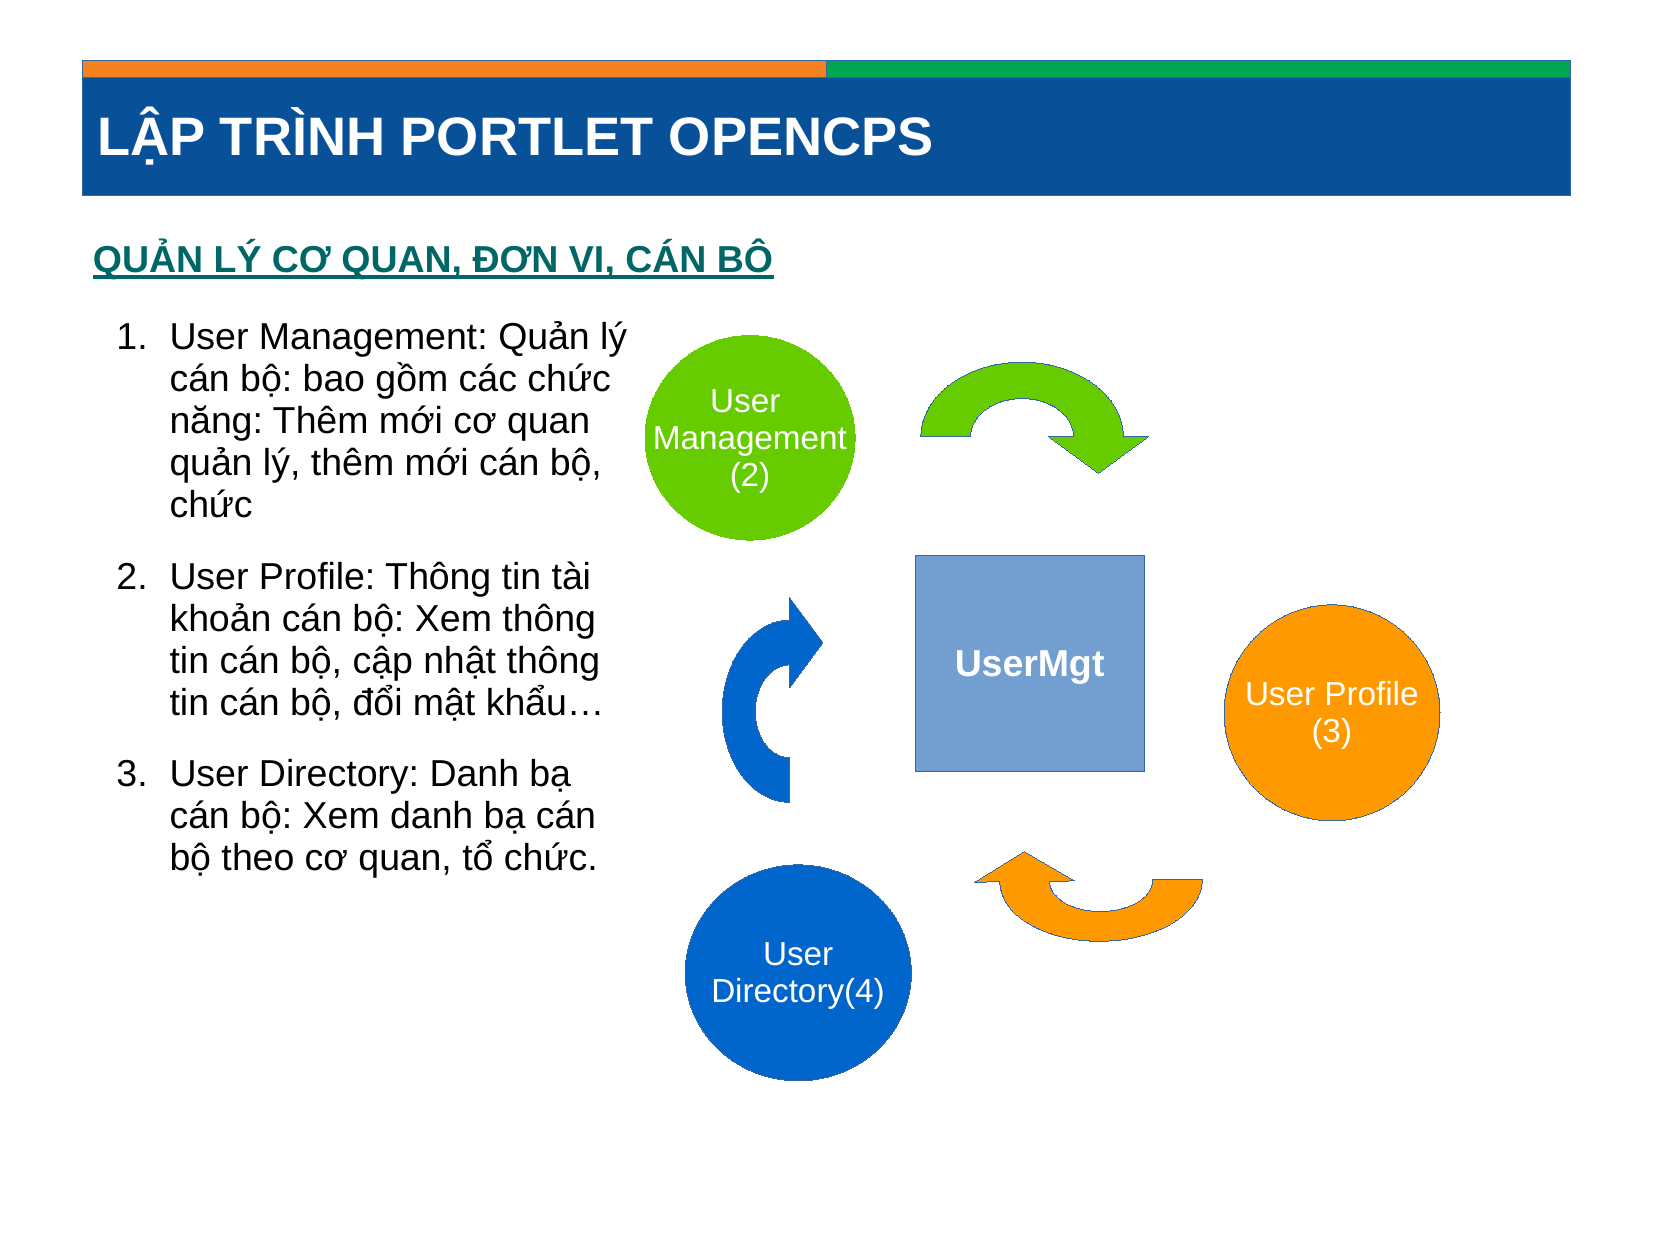

LẬP TRÌNH PORTLET OPENCPS
QUẢN LÝ CƠ QUAN, ĐƠN VỊ, CÁN BỘ
User Management: Quản lý cán bộ: bao gồm các chức năng: Thêm mới cơ quan quản lý, thêm mới cán bộ, chức
User Profile: Thông tin tài khoản cán bộ: Xem thông tin cán bộ, cập nhật thông tin cán bộ, đổi mật khẩu…
User Directory: Danh bạ cán bộ: Xem danh bạ cán bộ theo cơ quan, tổ chức.
#
User
Management
(2)
UserMgt
User Profile
(3)
User
Directory(4)